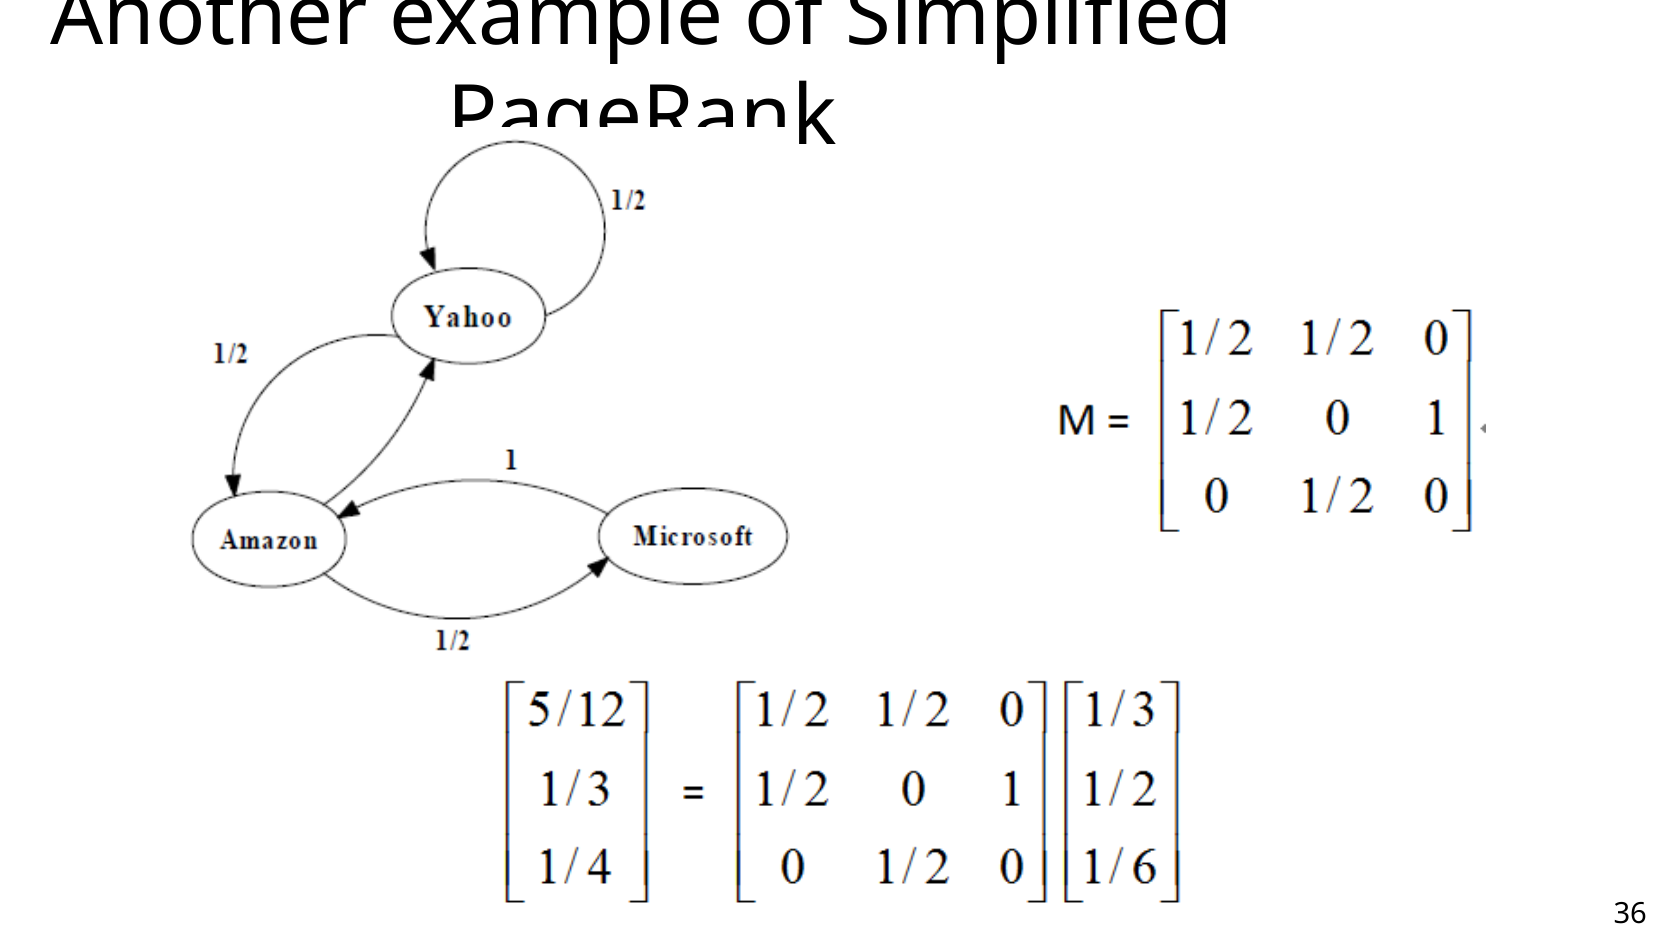

# Another example of Simplified PageRank
36
First iteration of calculation